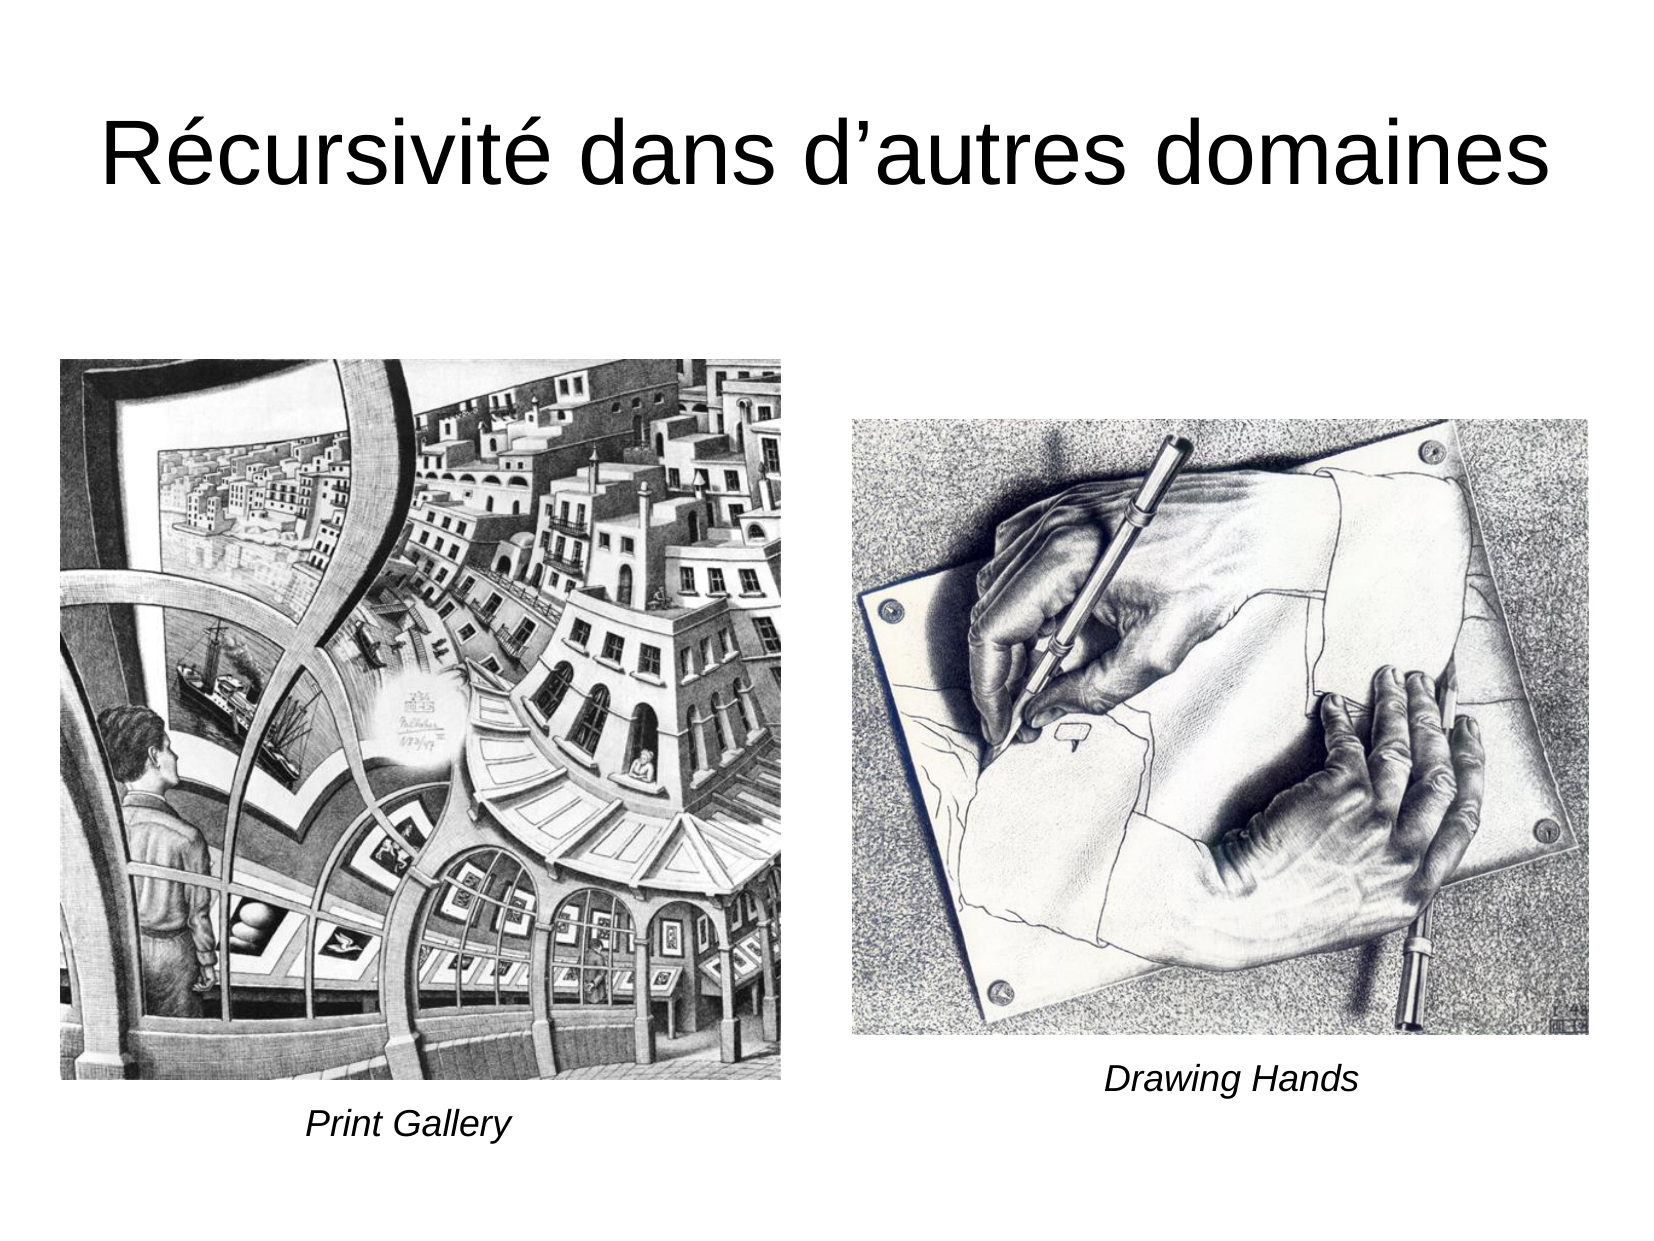

# Récursivité dans d’autres domaines
Drawing Hands
Print Gallery